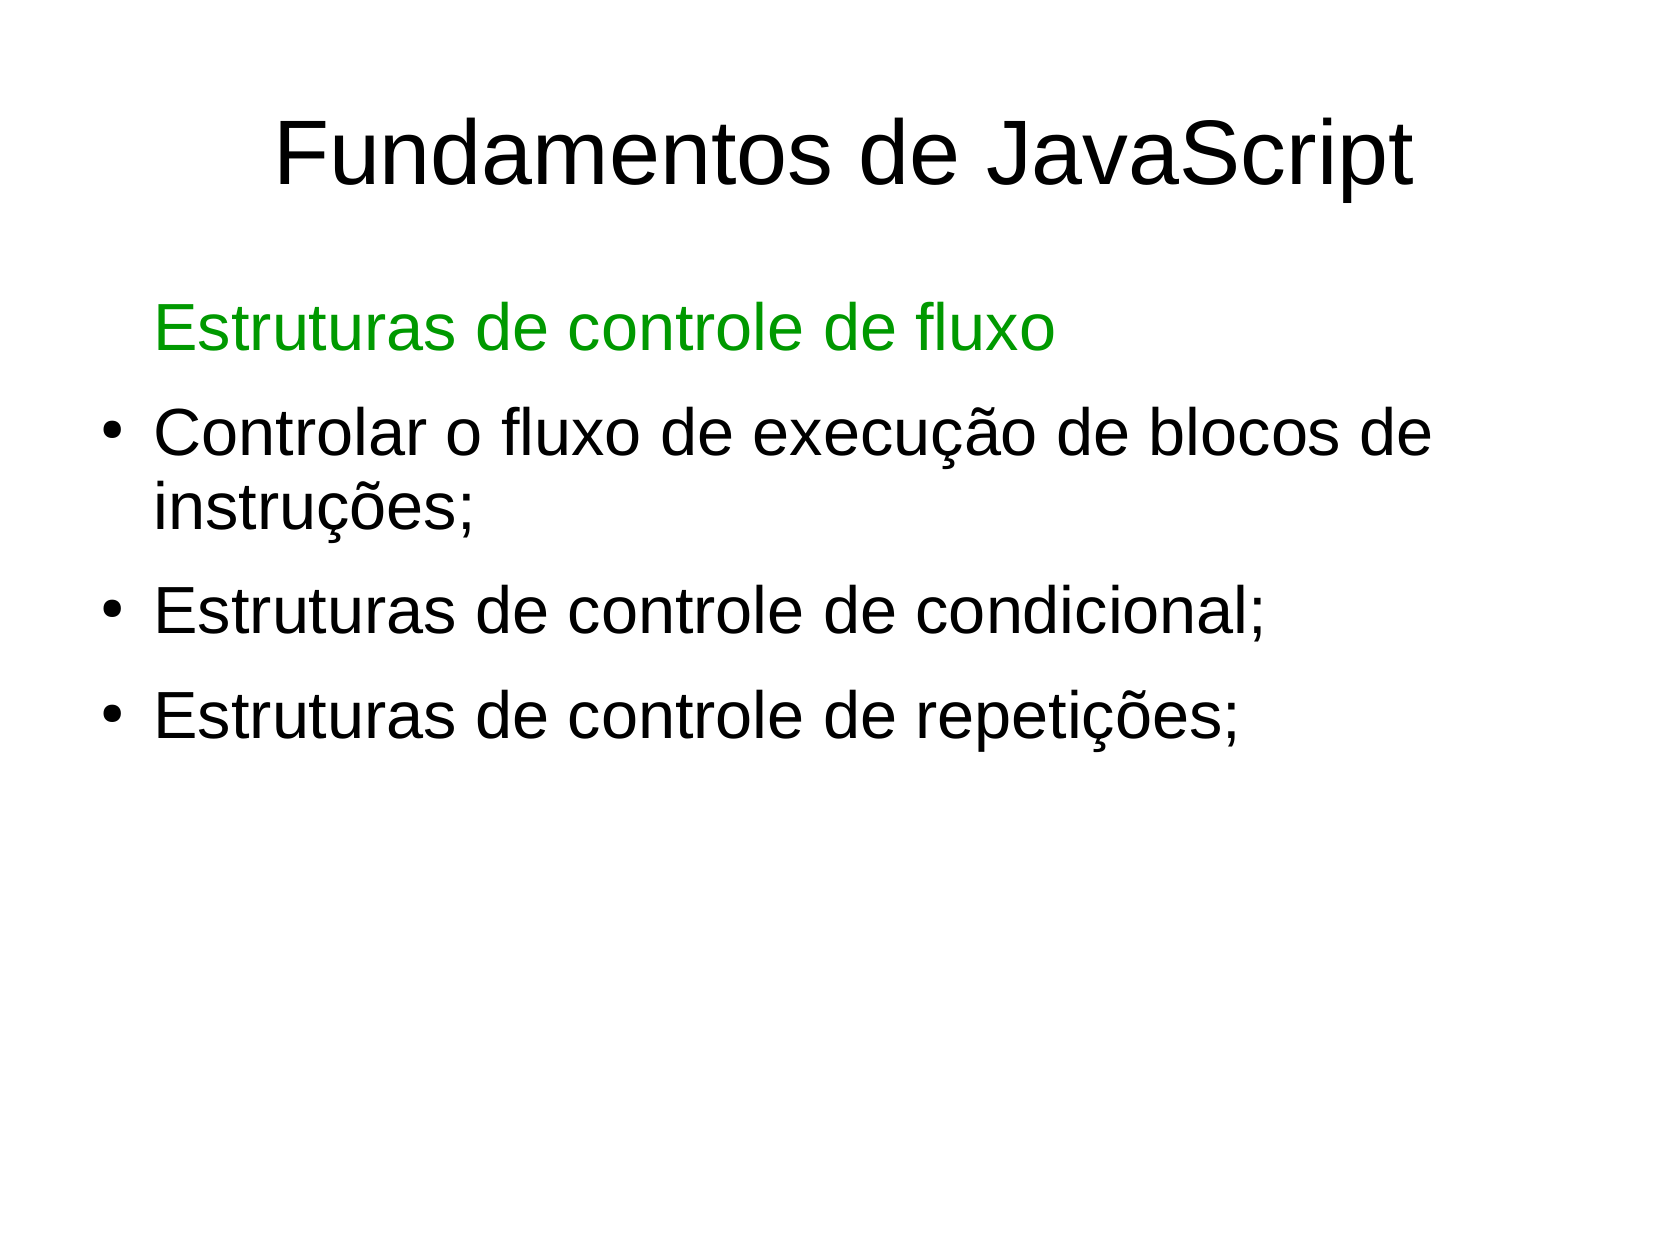

# Fundamentos de JavaScript
Estruturas de controle de fluxo
Controlar o fluxo de execução de blocos de instruções;
Estruturas de controle de condicional;
Estruturas de controle de repetições;